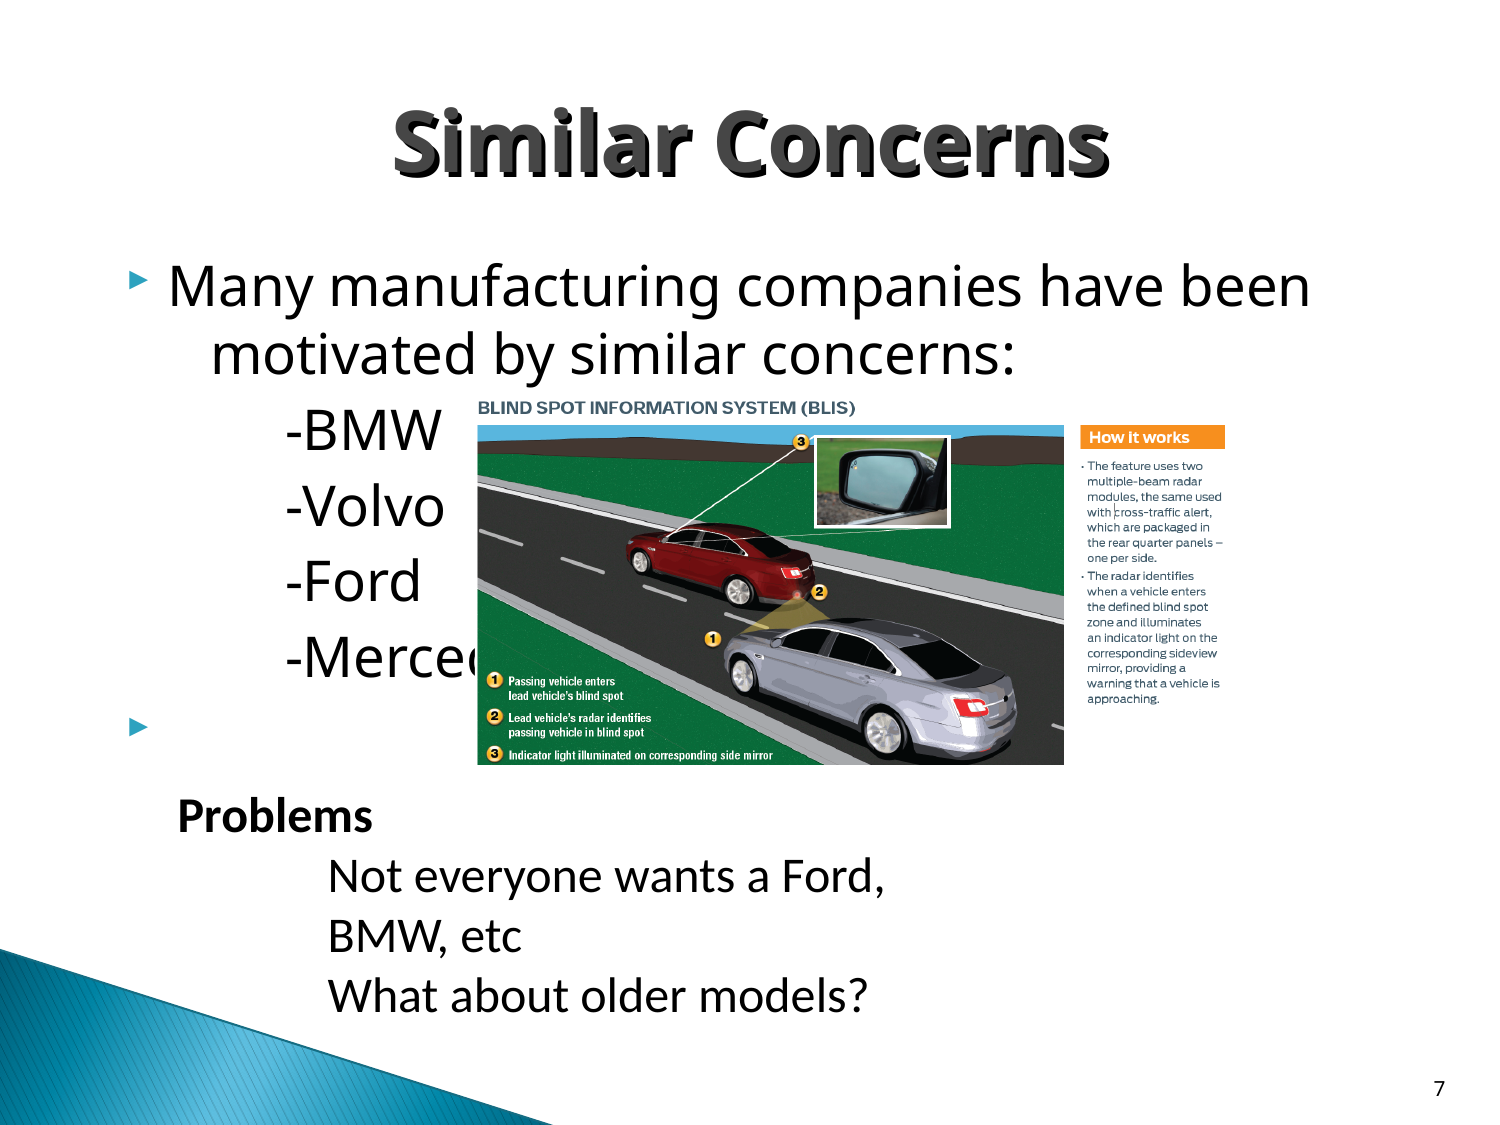

Similar Concerns
# Many manufacturing companies have been motivated by similar concerns:
	-BMW
	-Volvo
	-Ford
	-Mercedes
Problems
Not everyone wants a Ford, BMW, etc
What about older models?
7